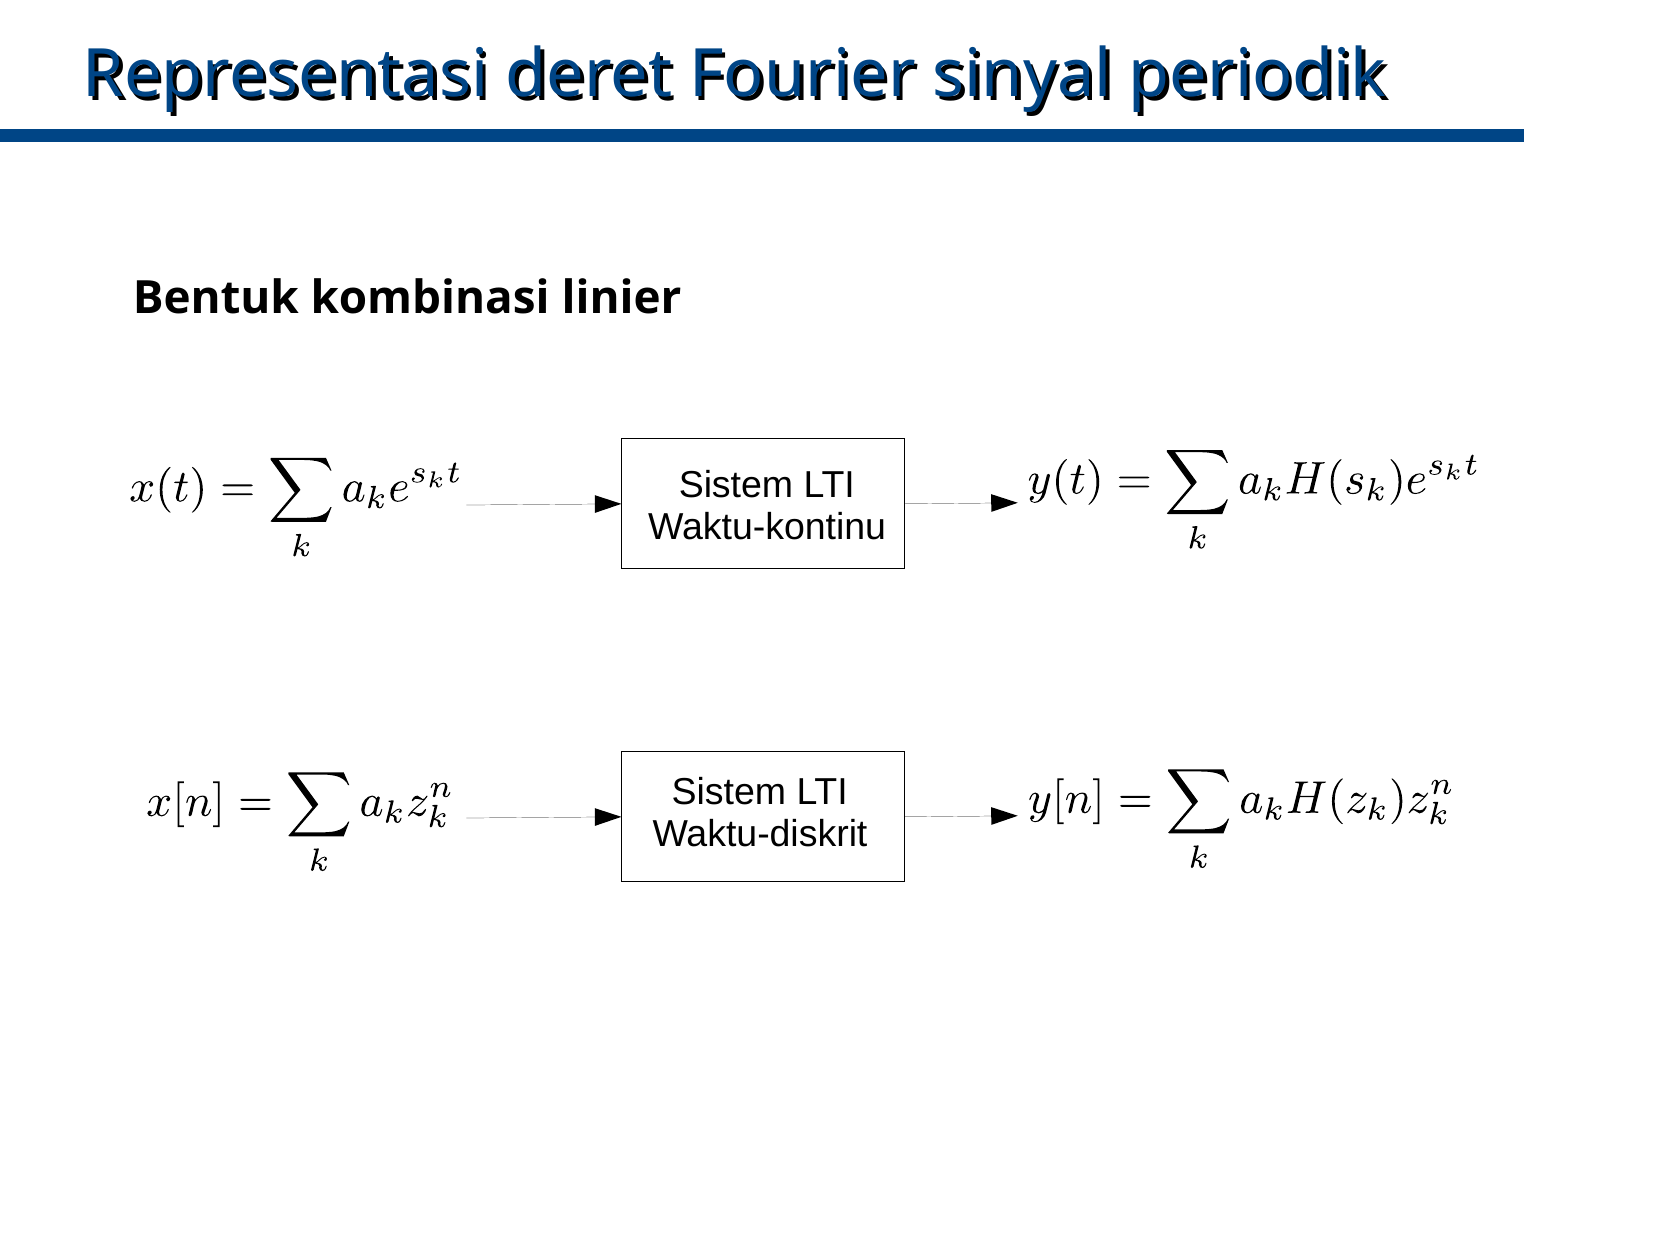

Representasi deret Fourier sinyal periodik
Bentuk kombinasi linier
Sistem LTI
Waktu-kontinu
Sistem LTI
Waktu-diskrit